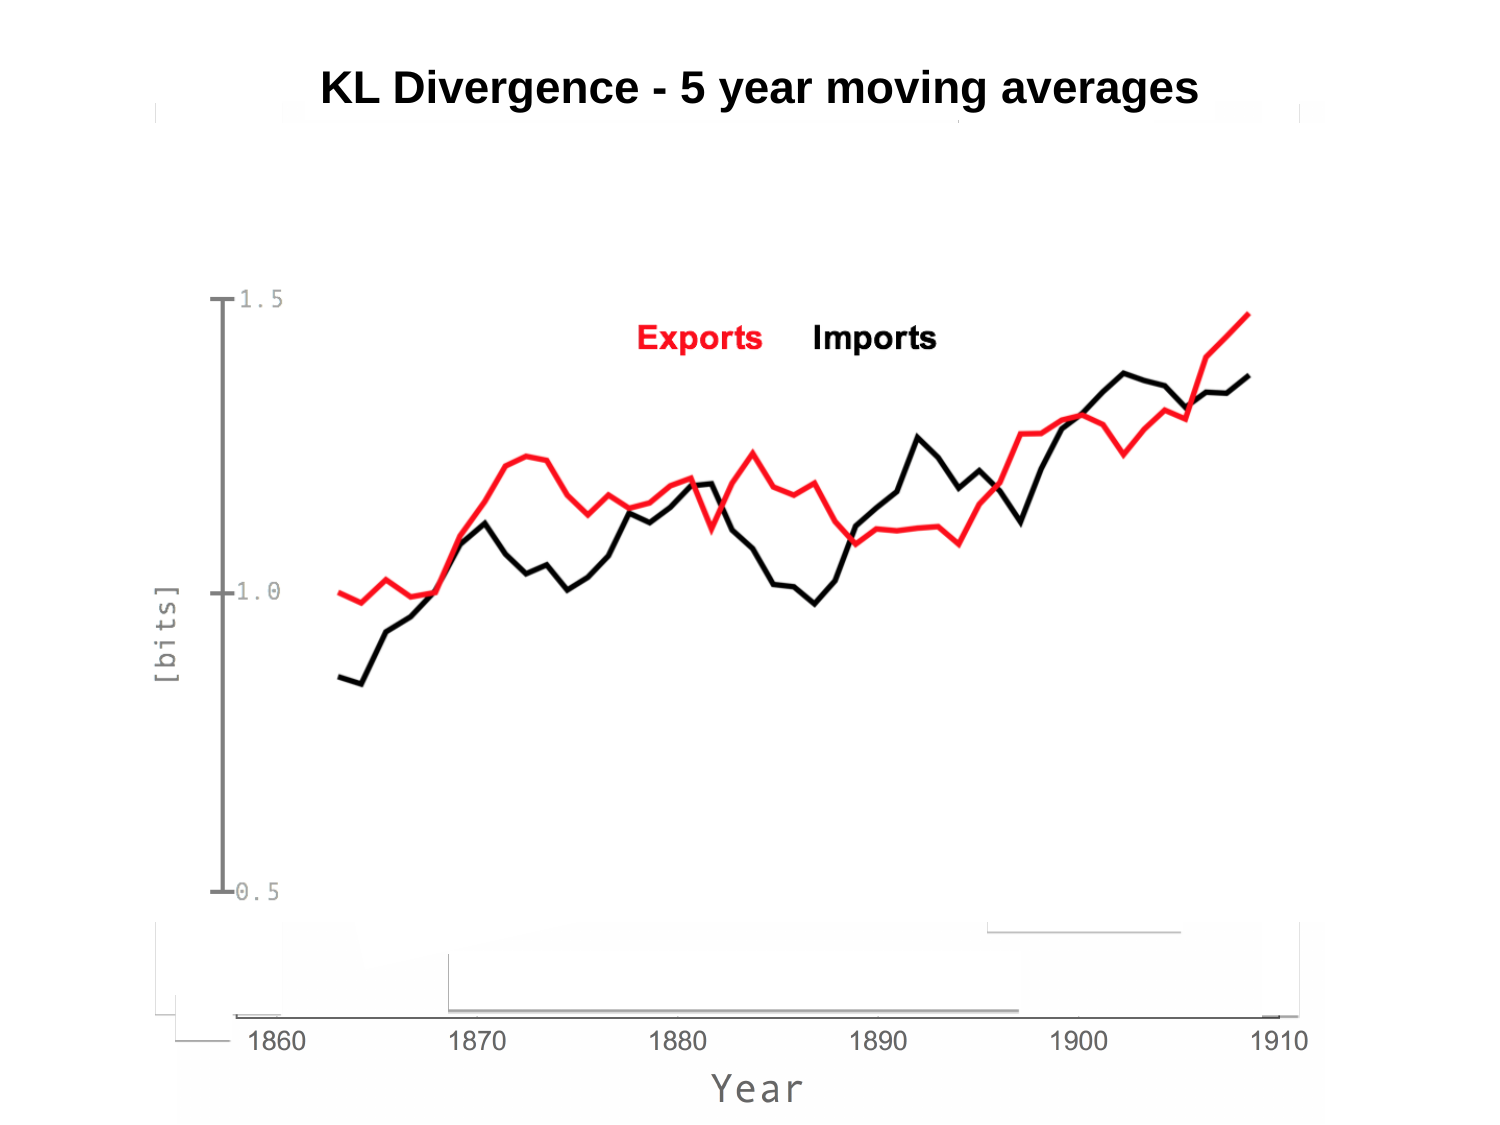

KL Divergence - 5 year moving averages
1.5
1.0
0.5
Exports
Imports
[unsupported chart]
[bits]